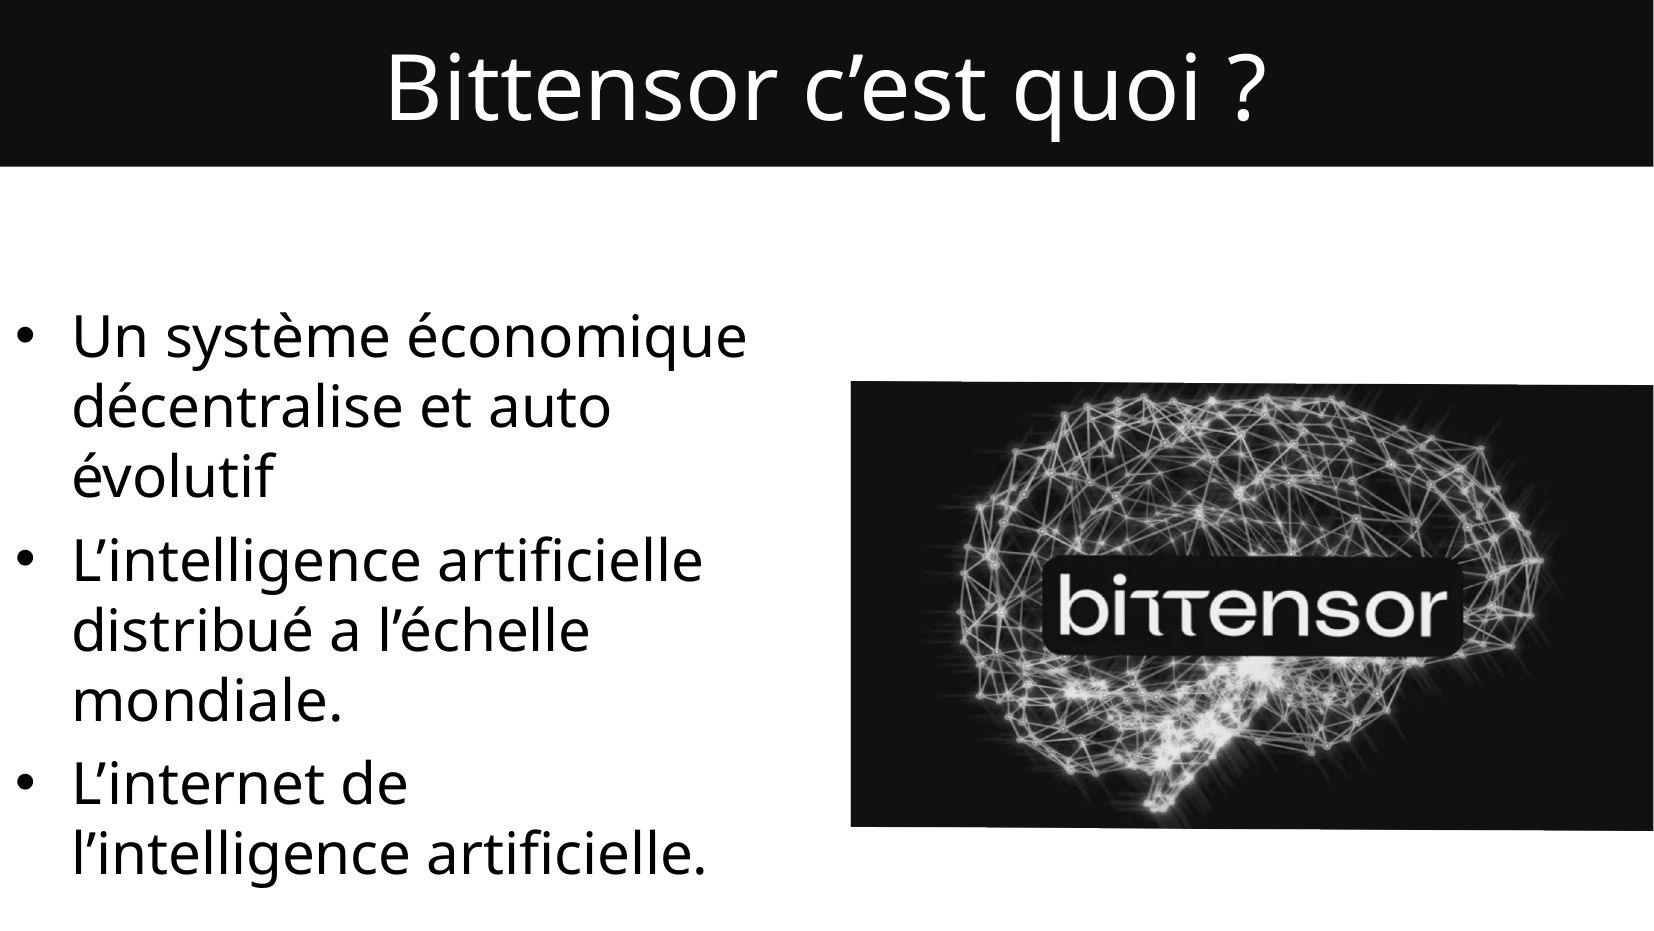

# Bittensor c’est quoi ?
Un système économique décentralise et auto évolutif
L’intelligence artificielle distribué a l’échelle mondiale.
L’internet de l’intelligence artificielle.